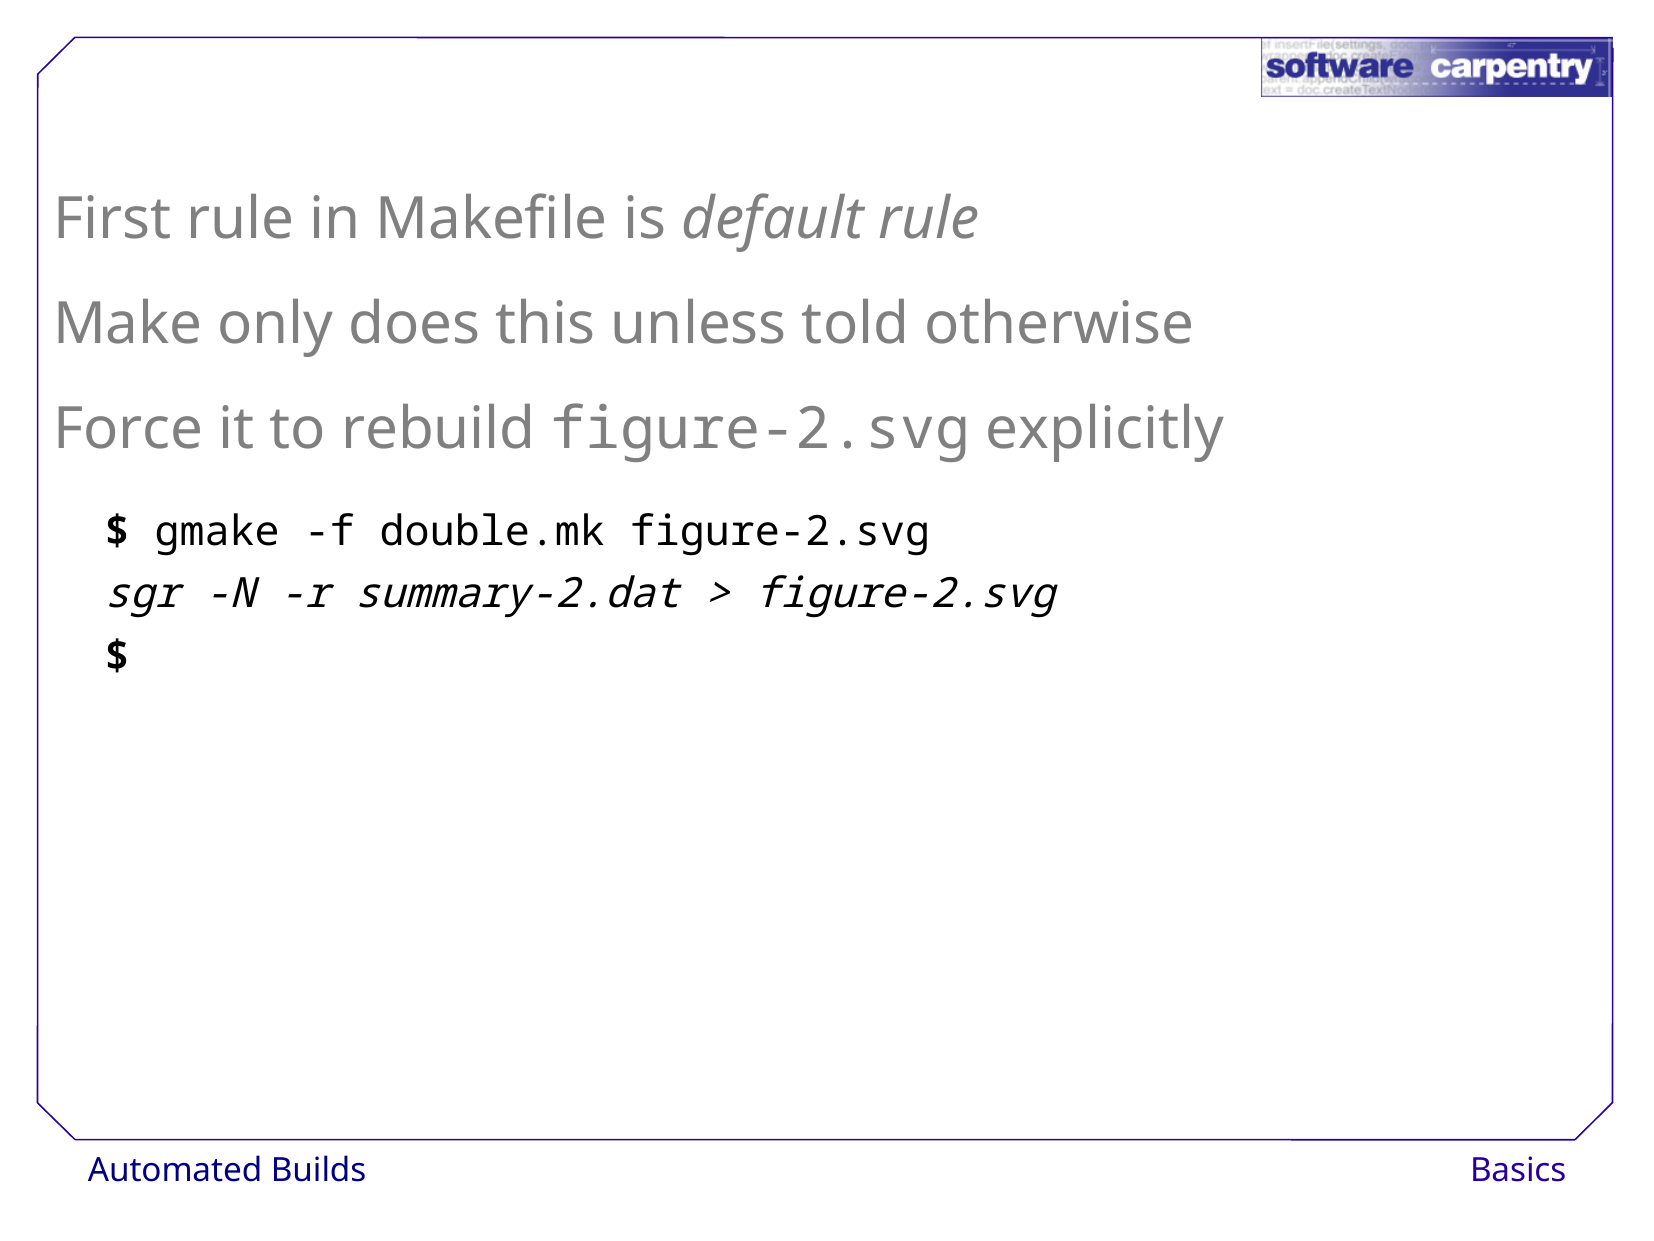

First rule in Makefile is default rule
Make only does this unless told otherwise
Force it to rebuild figure-2.svg explicitly
$ gmake -f double.mk figure-2.svg
sgr -N -r summary-2.dat > figure-2.svg
$